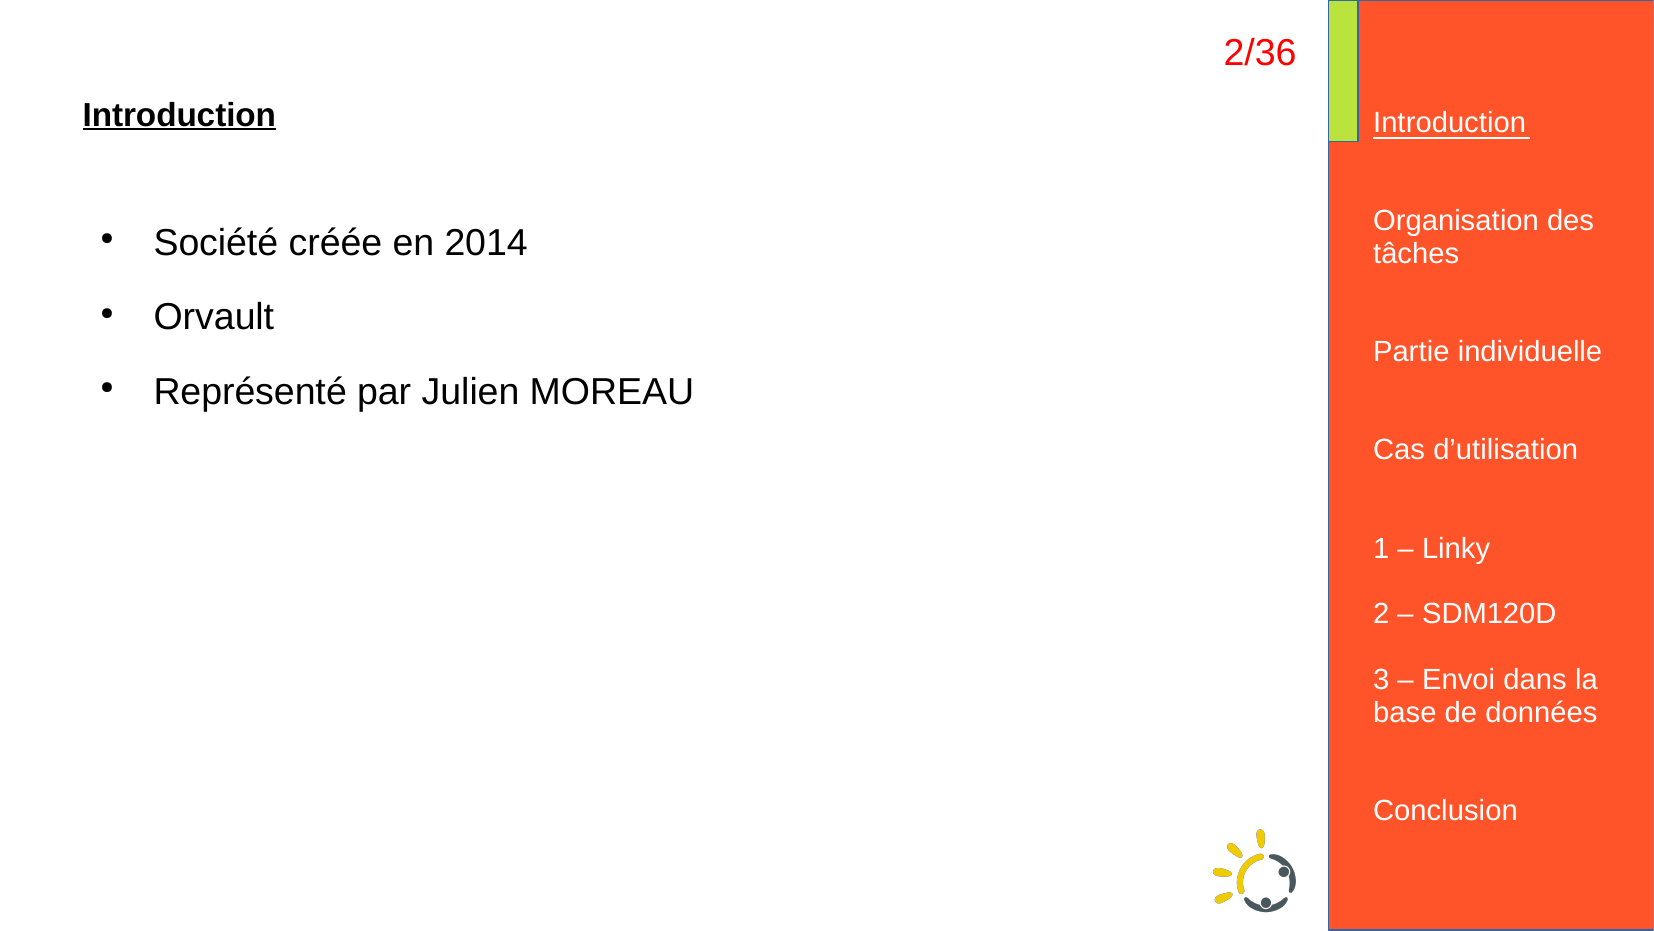

# Introduction
Société créée en 2014
Orvault
Représenté par Julien MOREAU